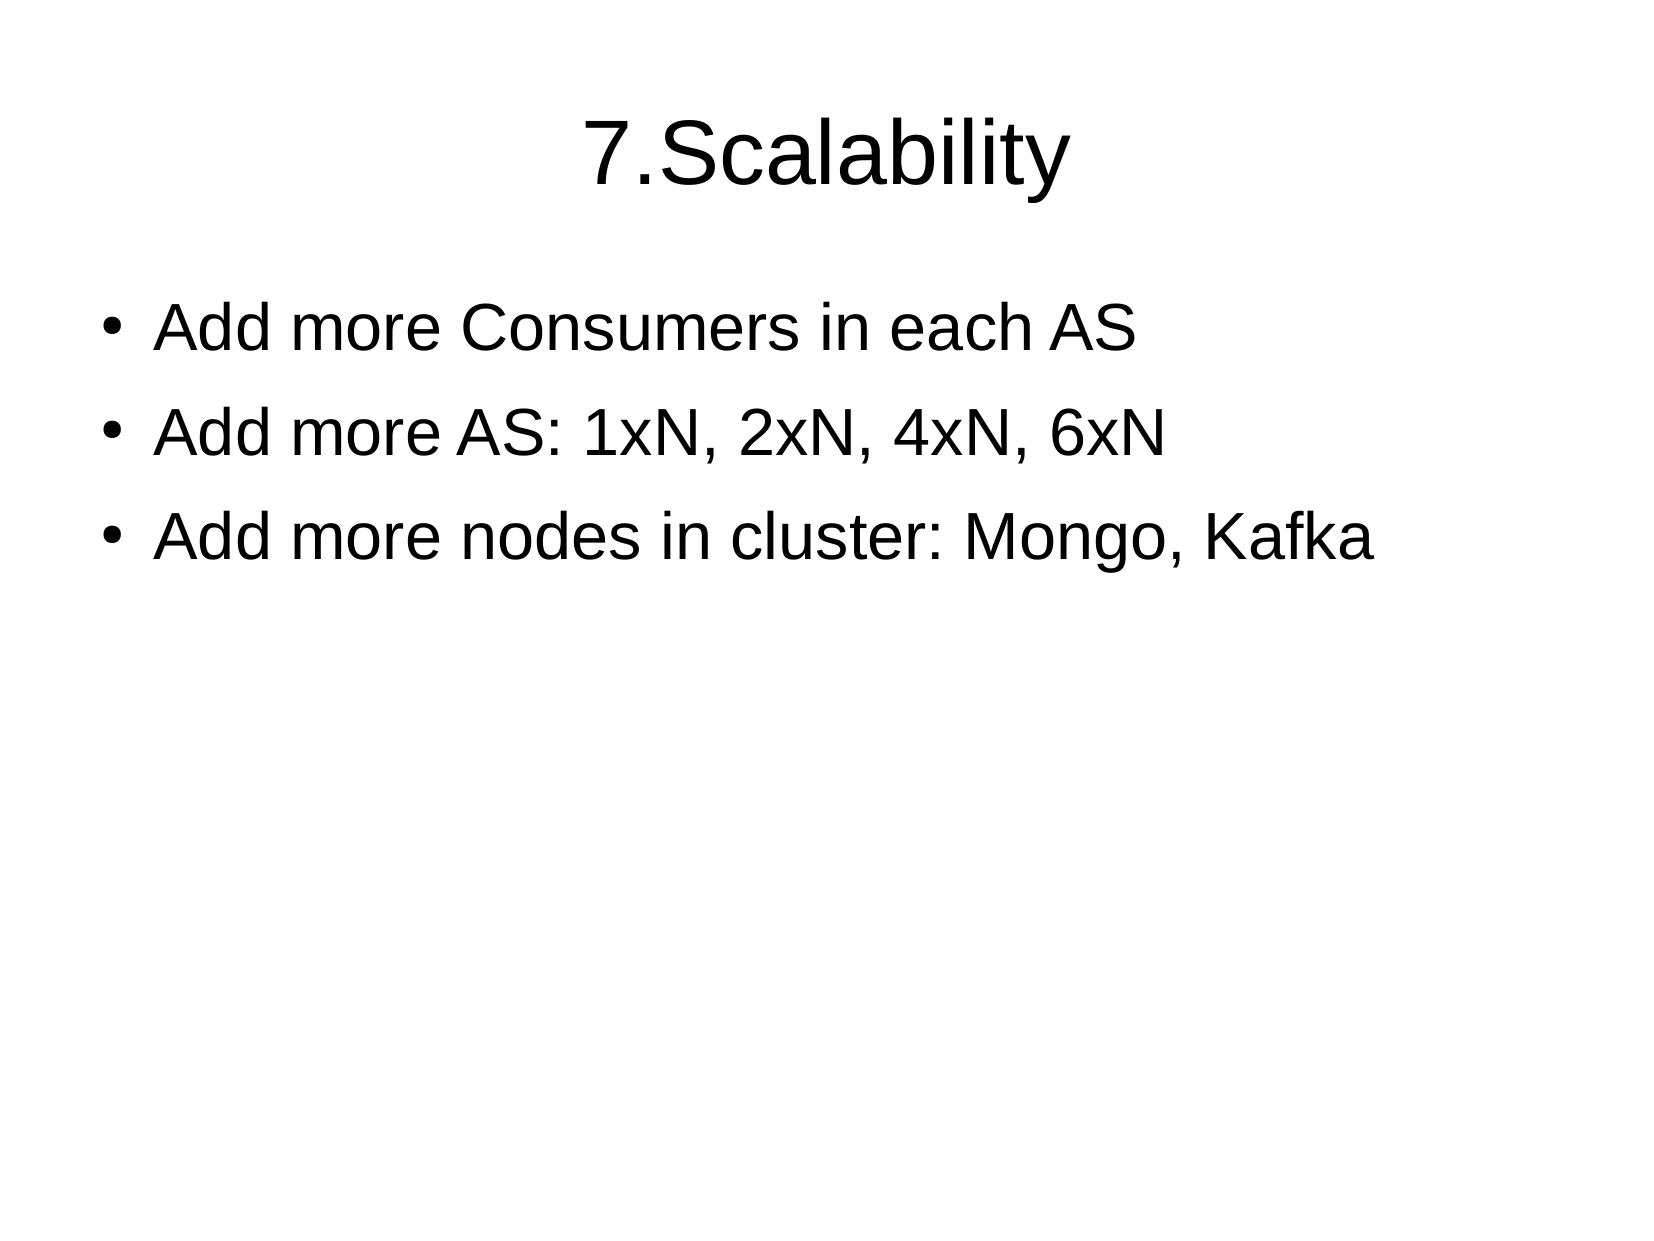

# 7.Scalability
Add more Consumers in each AS
Add more AS: 1xN, 2xN, 4xN, 6xN
Add more nodes in cluster: Mongo, Kafka